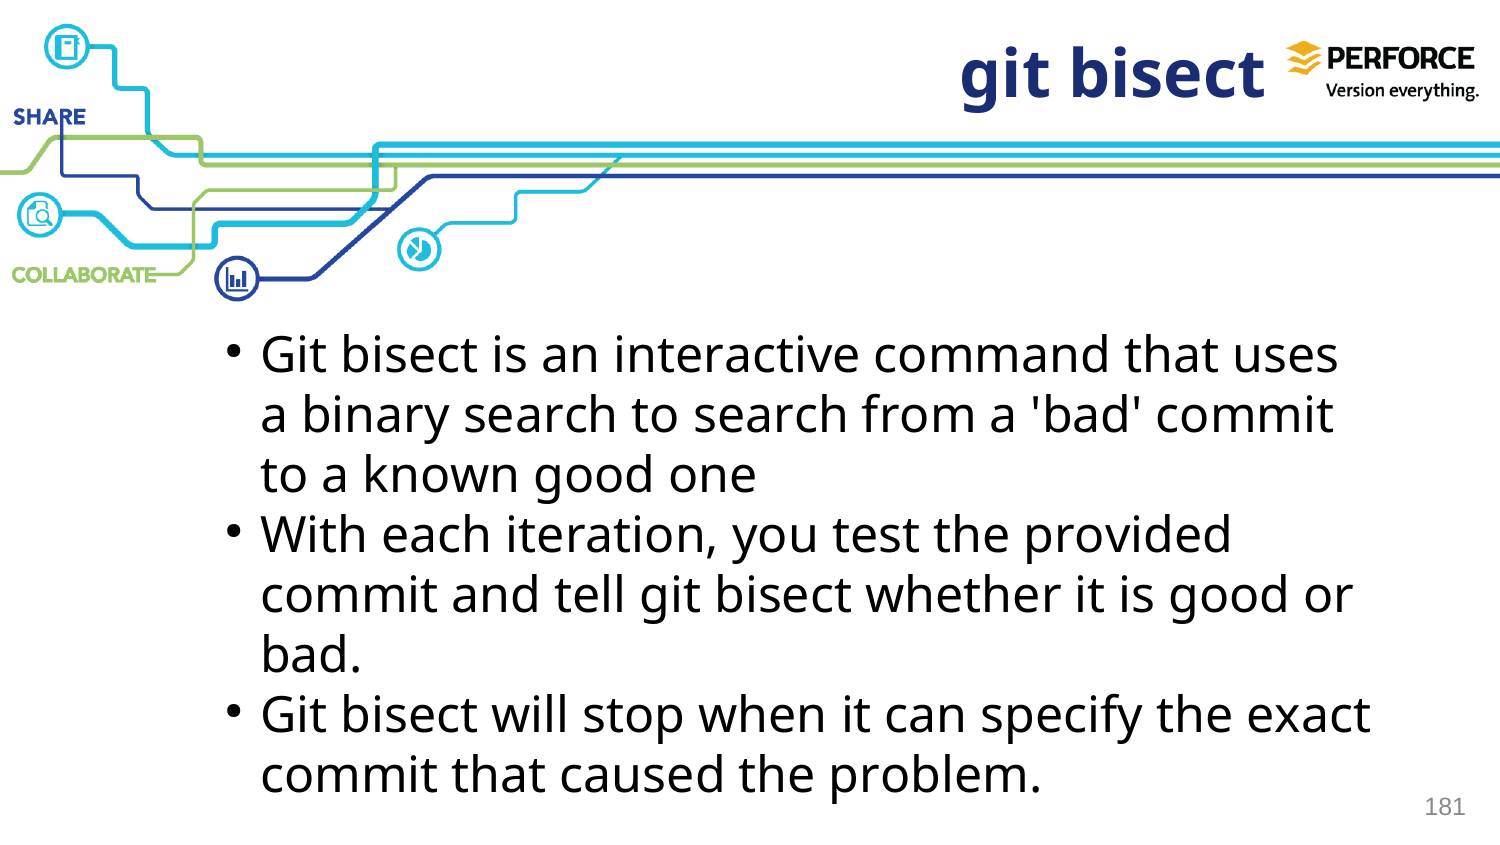

# git bisect
Git bisect is an interactive command that uses a binary search to search from a 'bad' commit to a known good one
With each iteration, you test the provided commit and tell git bisect whether it is good or bad.
Git bisect will stop when it can specify the exact commit that caused the problem.